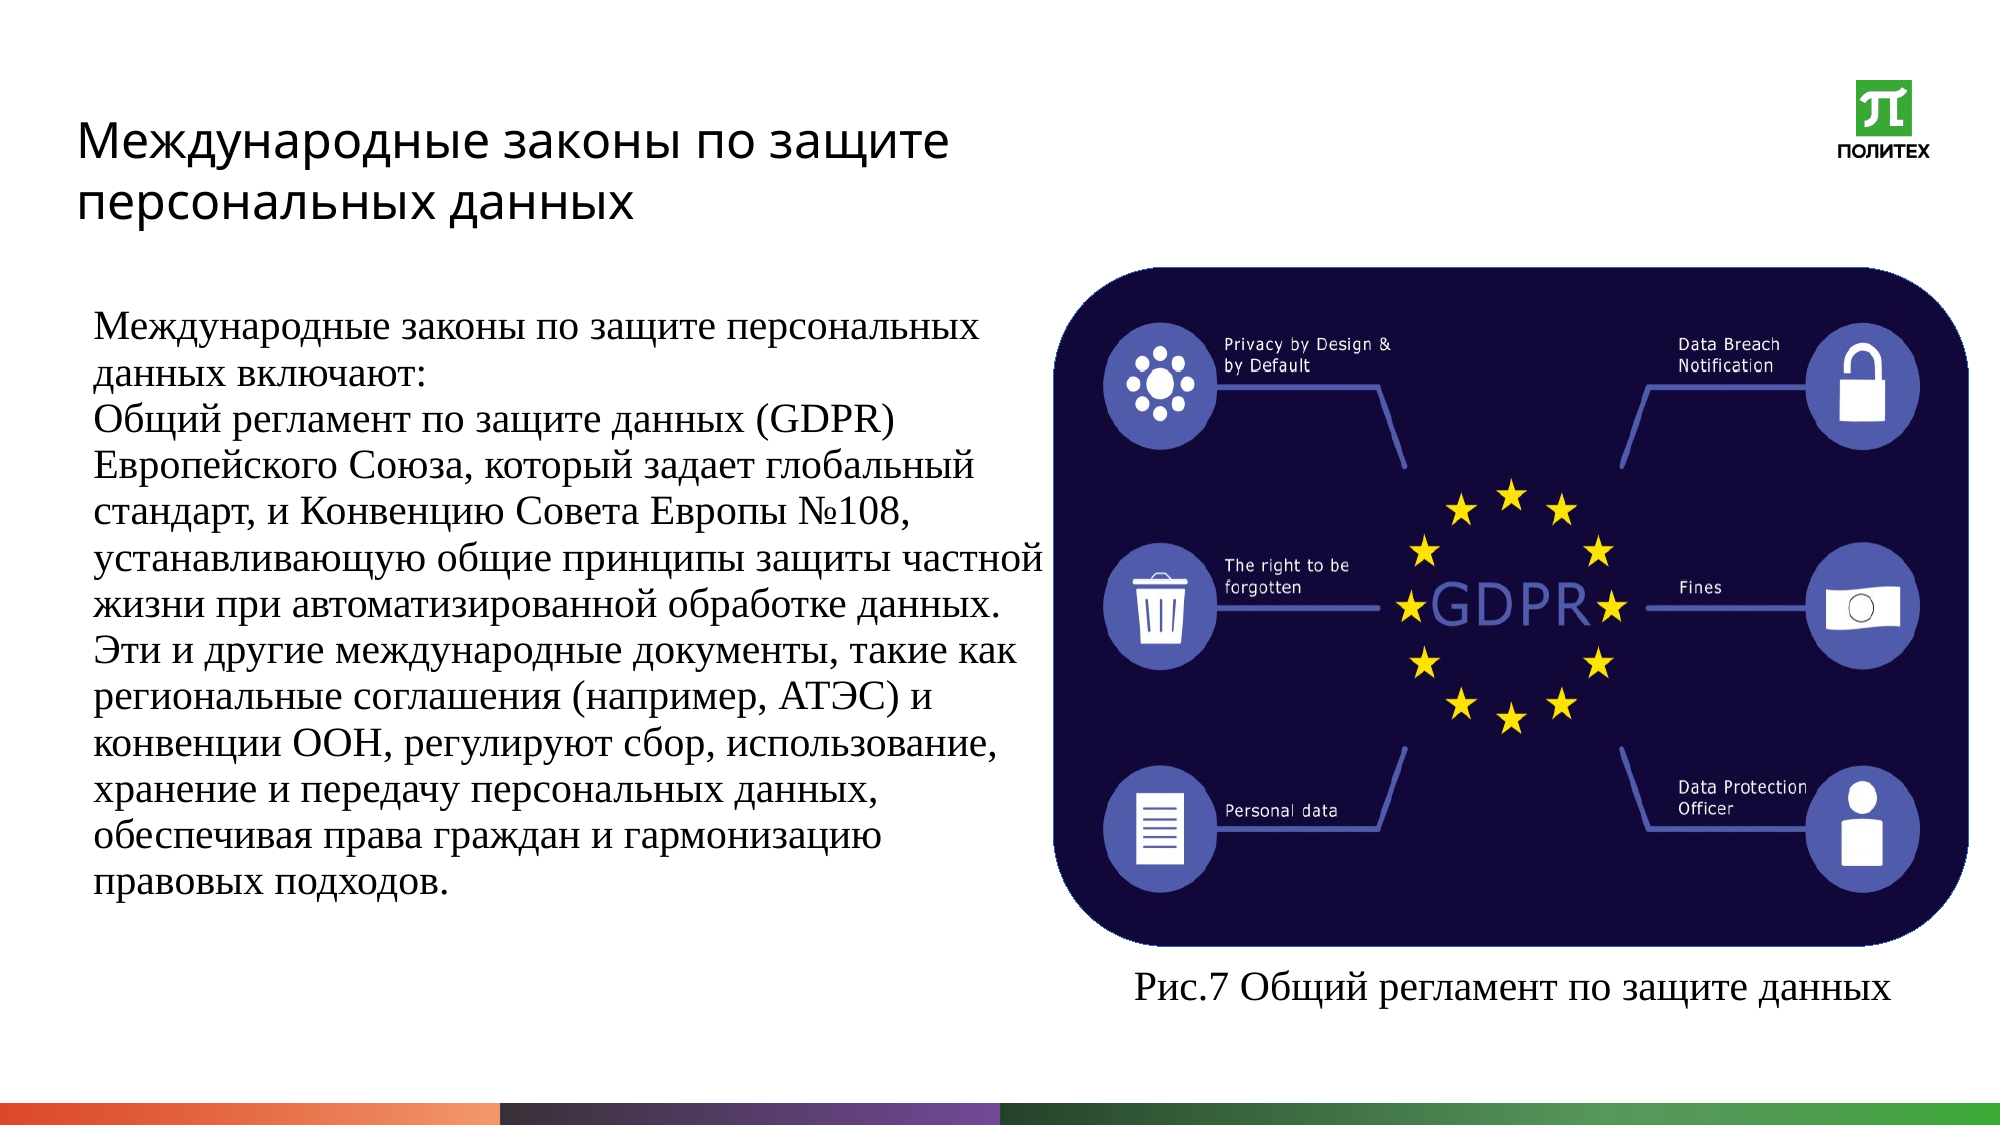

Международные законы по защите персональных данных
Международные законы по защите персональных данных включают:
Общий регламент по защите данных (GDPR) Европейского Союза, который задает глобальный стандарт, и Конвенцию Совета Европы №108, устанавливающую общие принципы защиты частной жизни при автоматизированной обработке данных. Эти и другие международные документы, такие как региональные соглашения (например, АТЭС) и конвенции ООН, регулируют сбор, использование, хранение и передачу персональных данных, обеспечивая права граждан и гармонизацию правовых подходов.
Рис.7 Общий регламент по защите данных